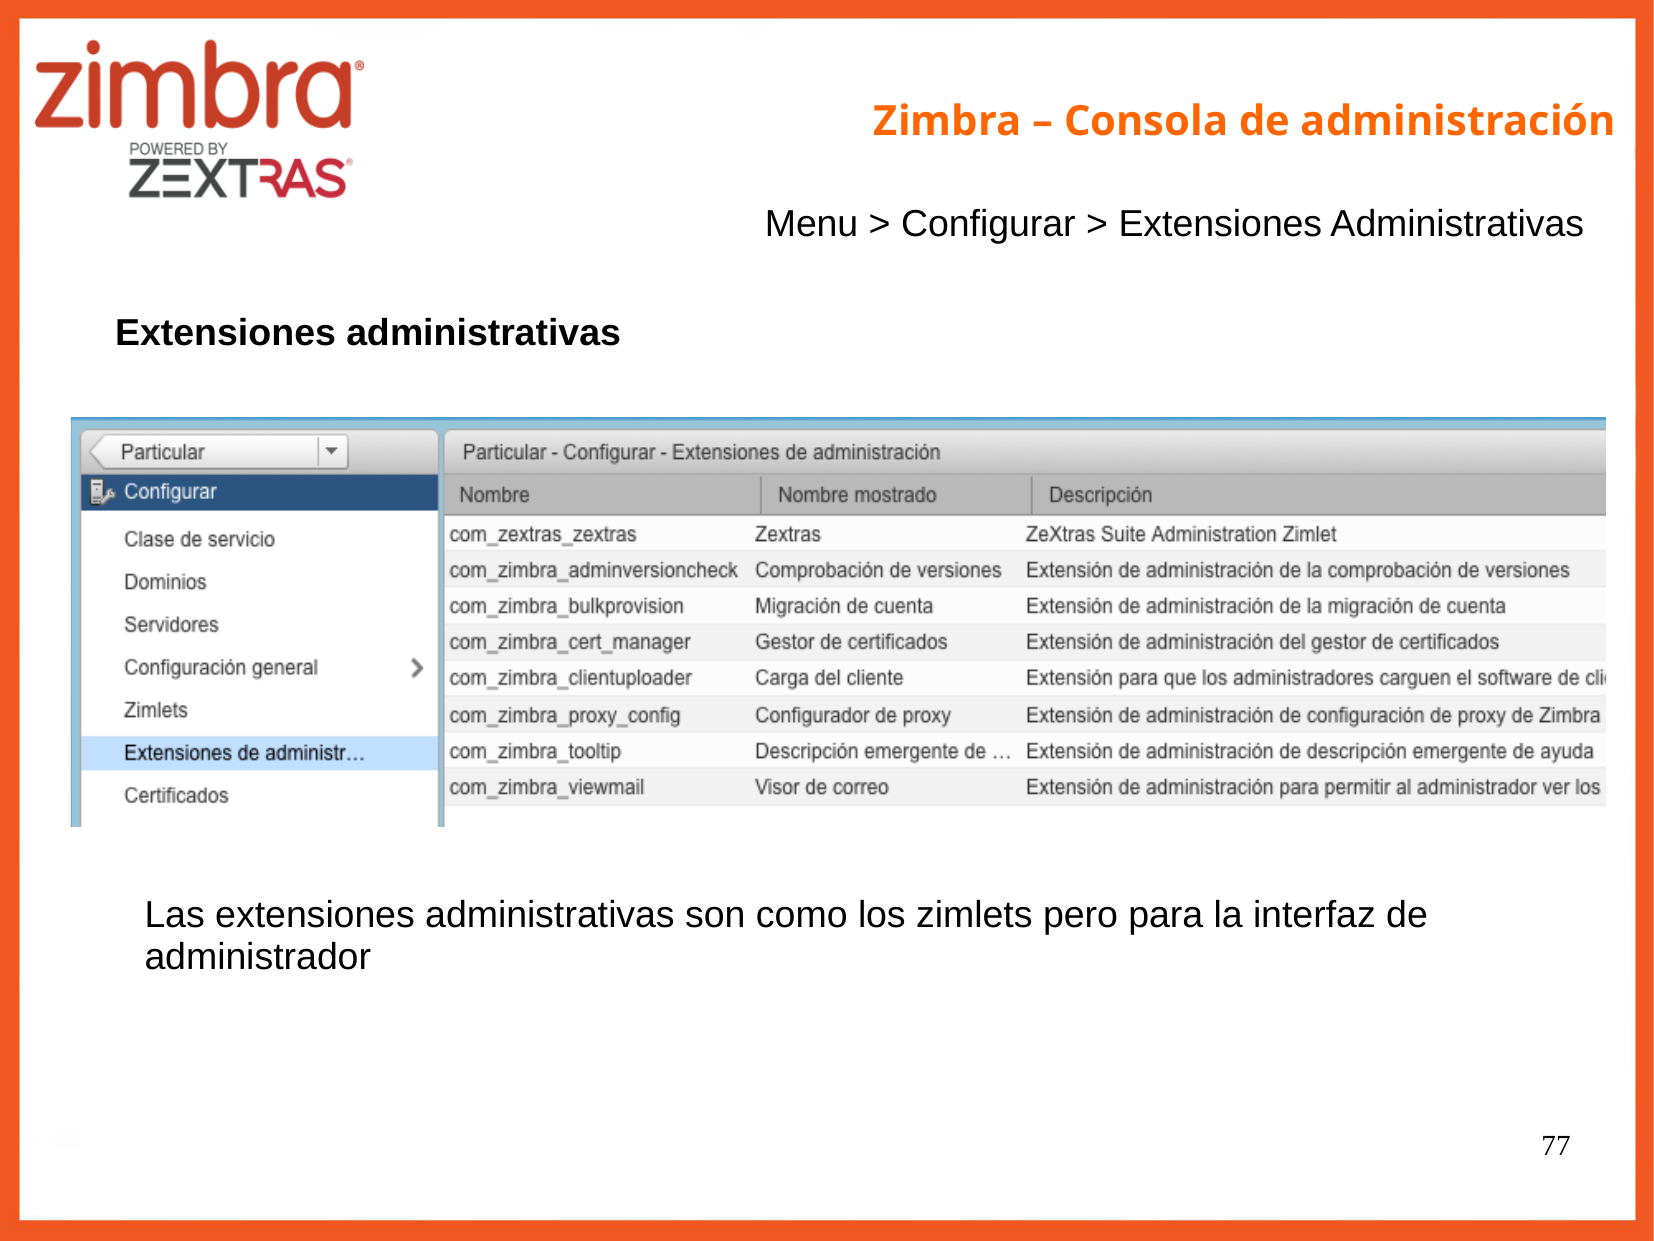

Zimbra – Consola de administración
Menu > Configurar > Extensiones Administrativas
Extensiones administrativas
Las extensiones administrativas son como los zimlets pero para la interfaz de administrador
77